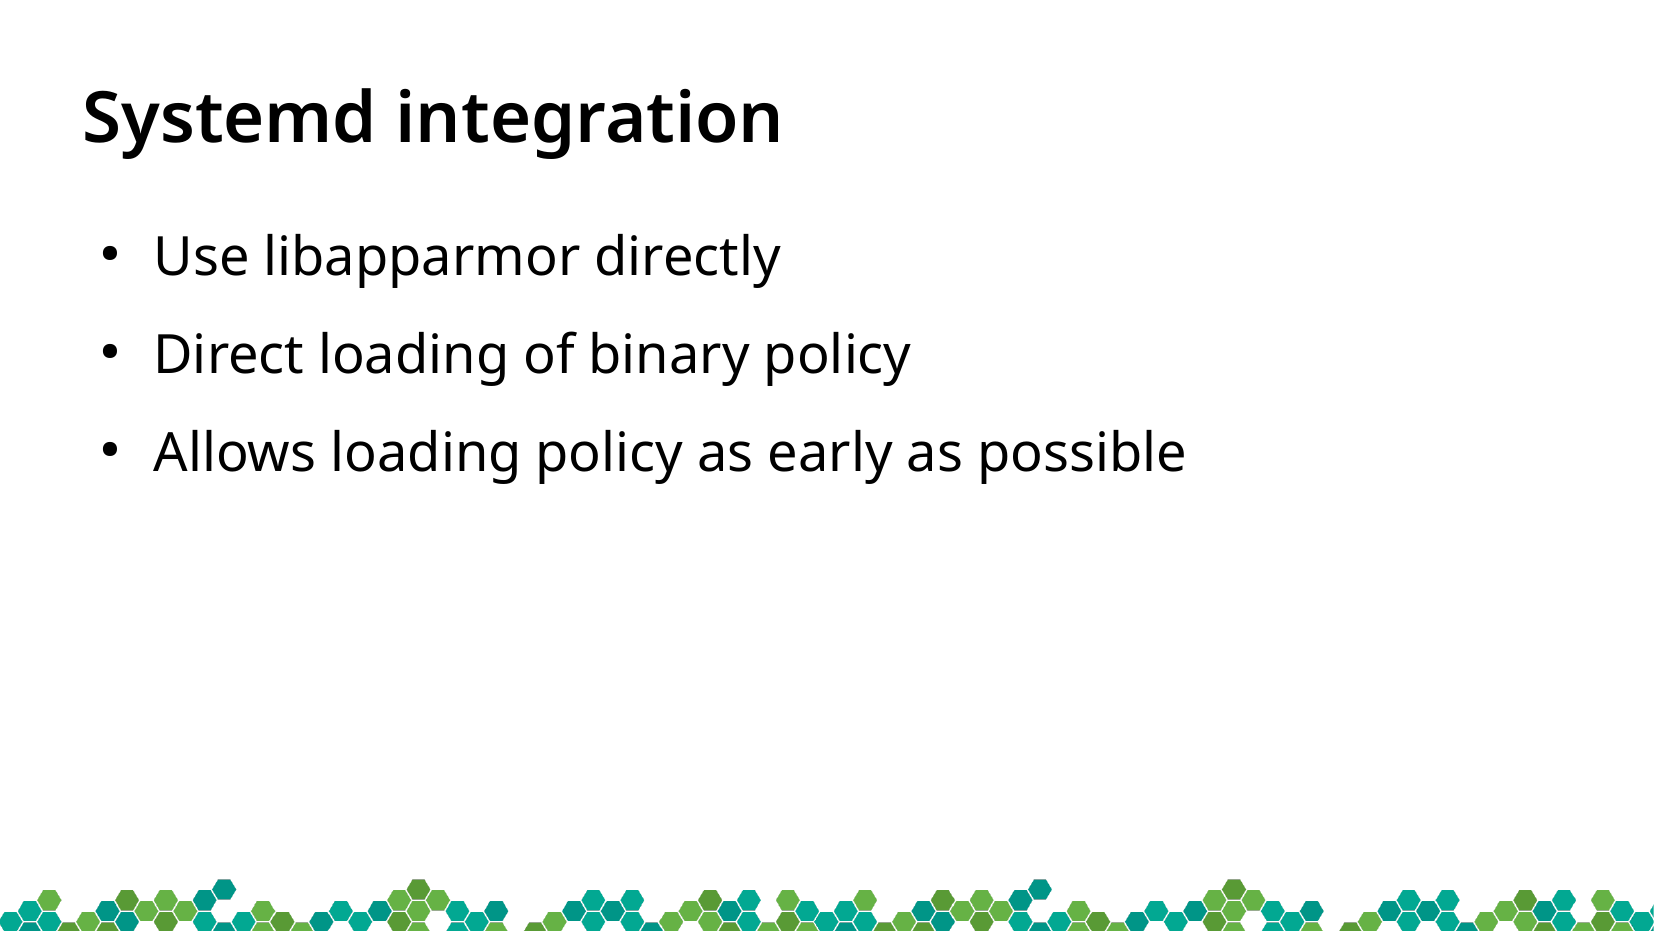

# Systemd integration
Use libapparmor directly
Direct loading of binary policy
Allows loading policy as early as possible